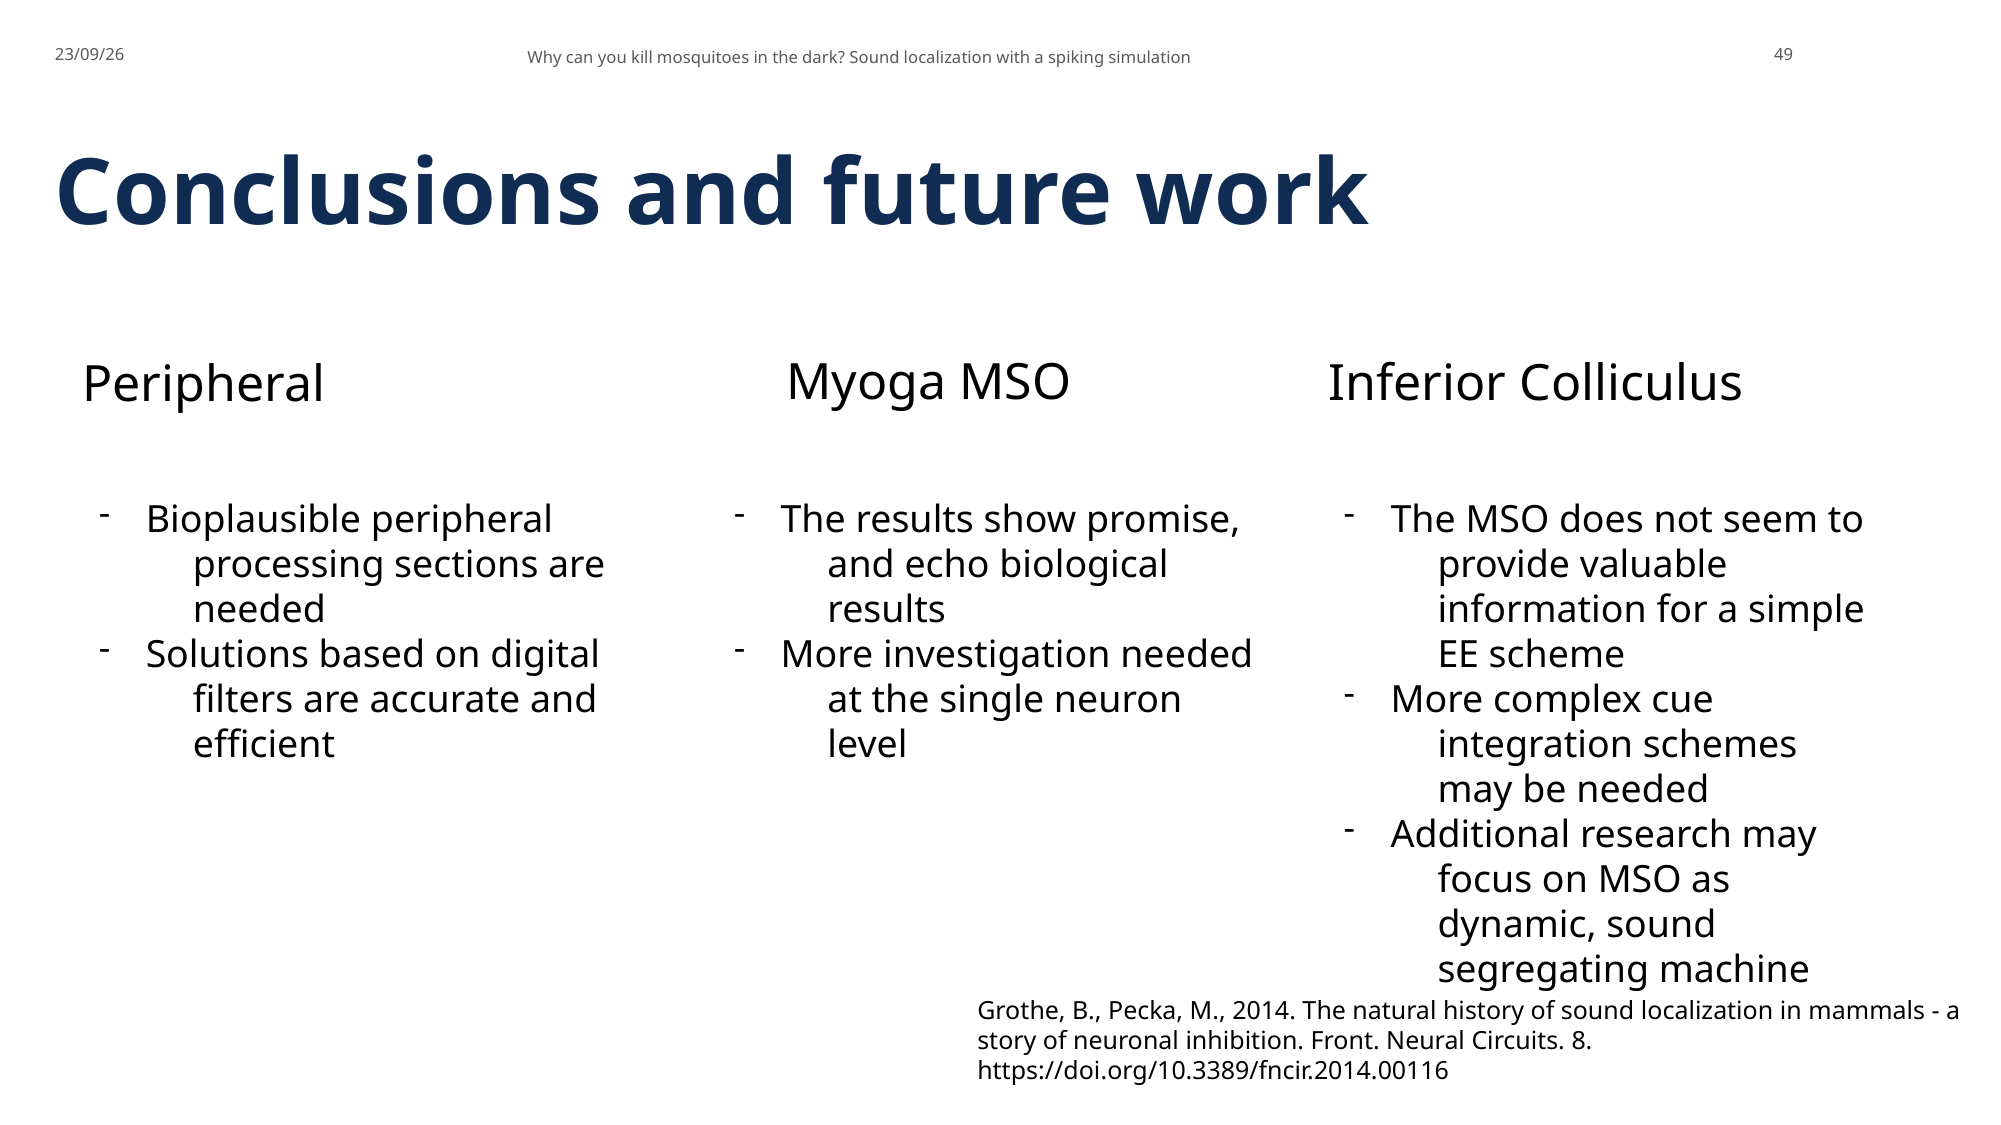

Why can you kill mosquitoes in the dark? Sound localization with a spiking simulation
# Conclusions and future work
Myoga MSO
Inferior Colliculus
Peripheral
Bioplausible peripheral processing sections are needed
Solutions based on digital filters are accurate and efficient
The results show promise, and echo biological results
More investigation needed at the single neuron level
The MSO does not seem to provide valuable information for a simple EE scheme
More complex cue integration schemes may be needed
Additional research may focus on MSO as dynamic, sound segregating machine
Grothe, B., Pecka, M., 2014. The natural history of sound localization in mammals - a story of neuronal inhibition. Front. Neural Circuits. 8. https://doi.org/10.3389/fncir.2014.00116